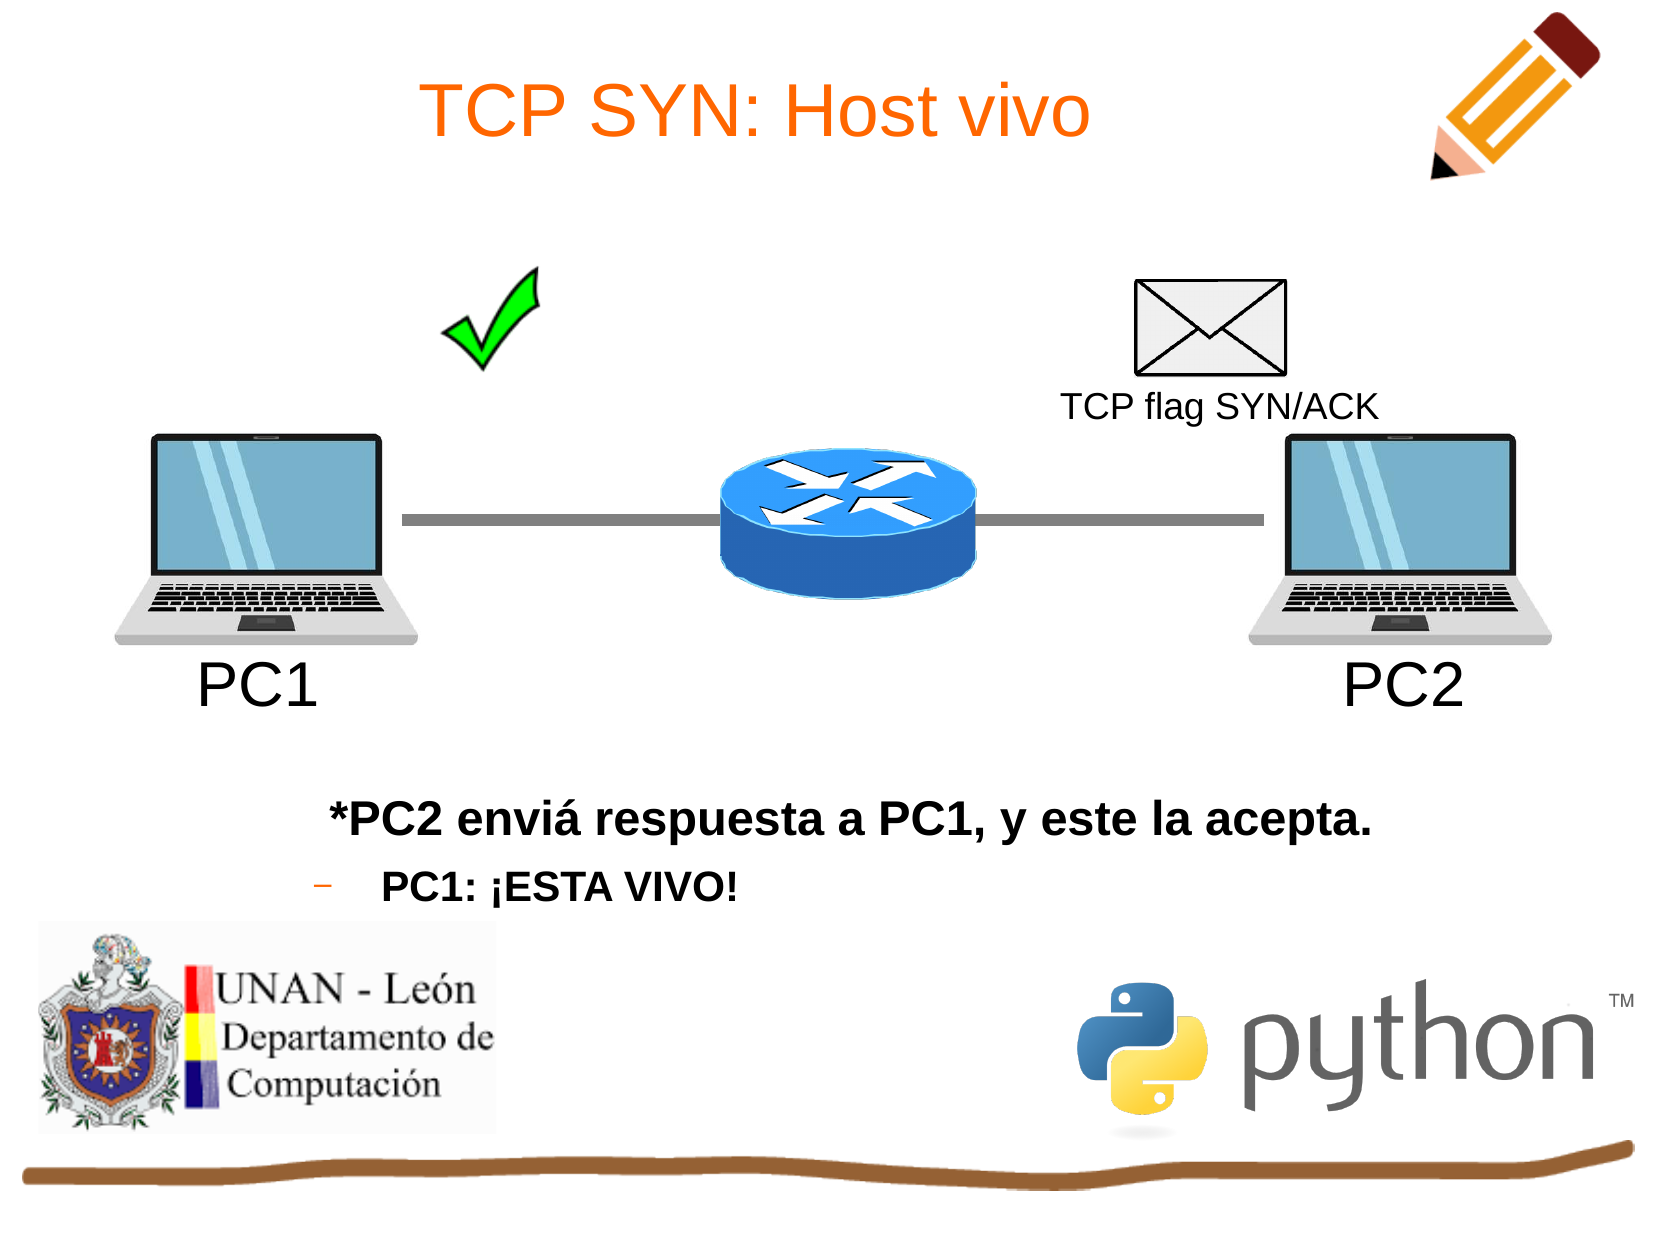

# TCP SYN: Host vivo
TCP flag SYN/ACK
PC1
PC2
*PC2 enviá respuesta a PC1, y este la acepta.
PC1: ¡ESTA VIVO!